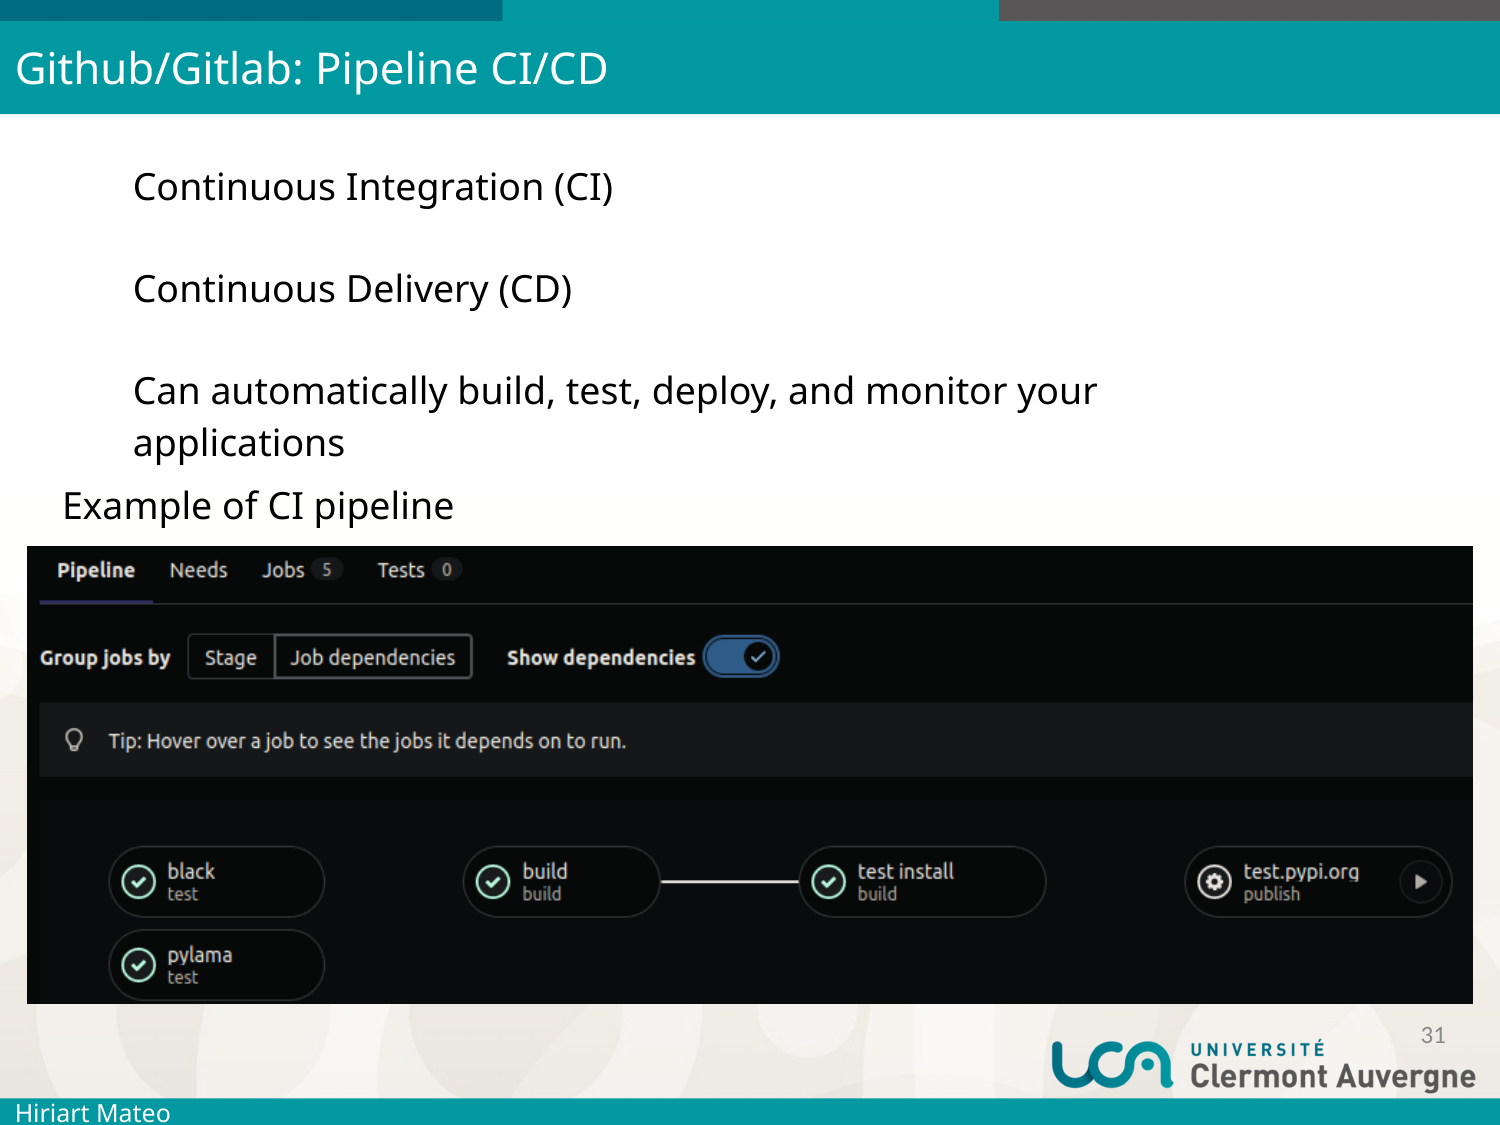

Github/Gitlab: Pipeline CI/CD
Continuous Integration (CI)
Continuous Delivery (CD)
Can automatically build, test, deploy, and monitor your applications
Example of CI pipeline
31
Hiriart Mateo